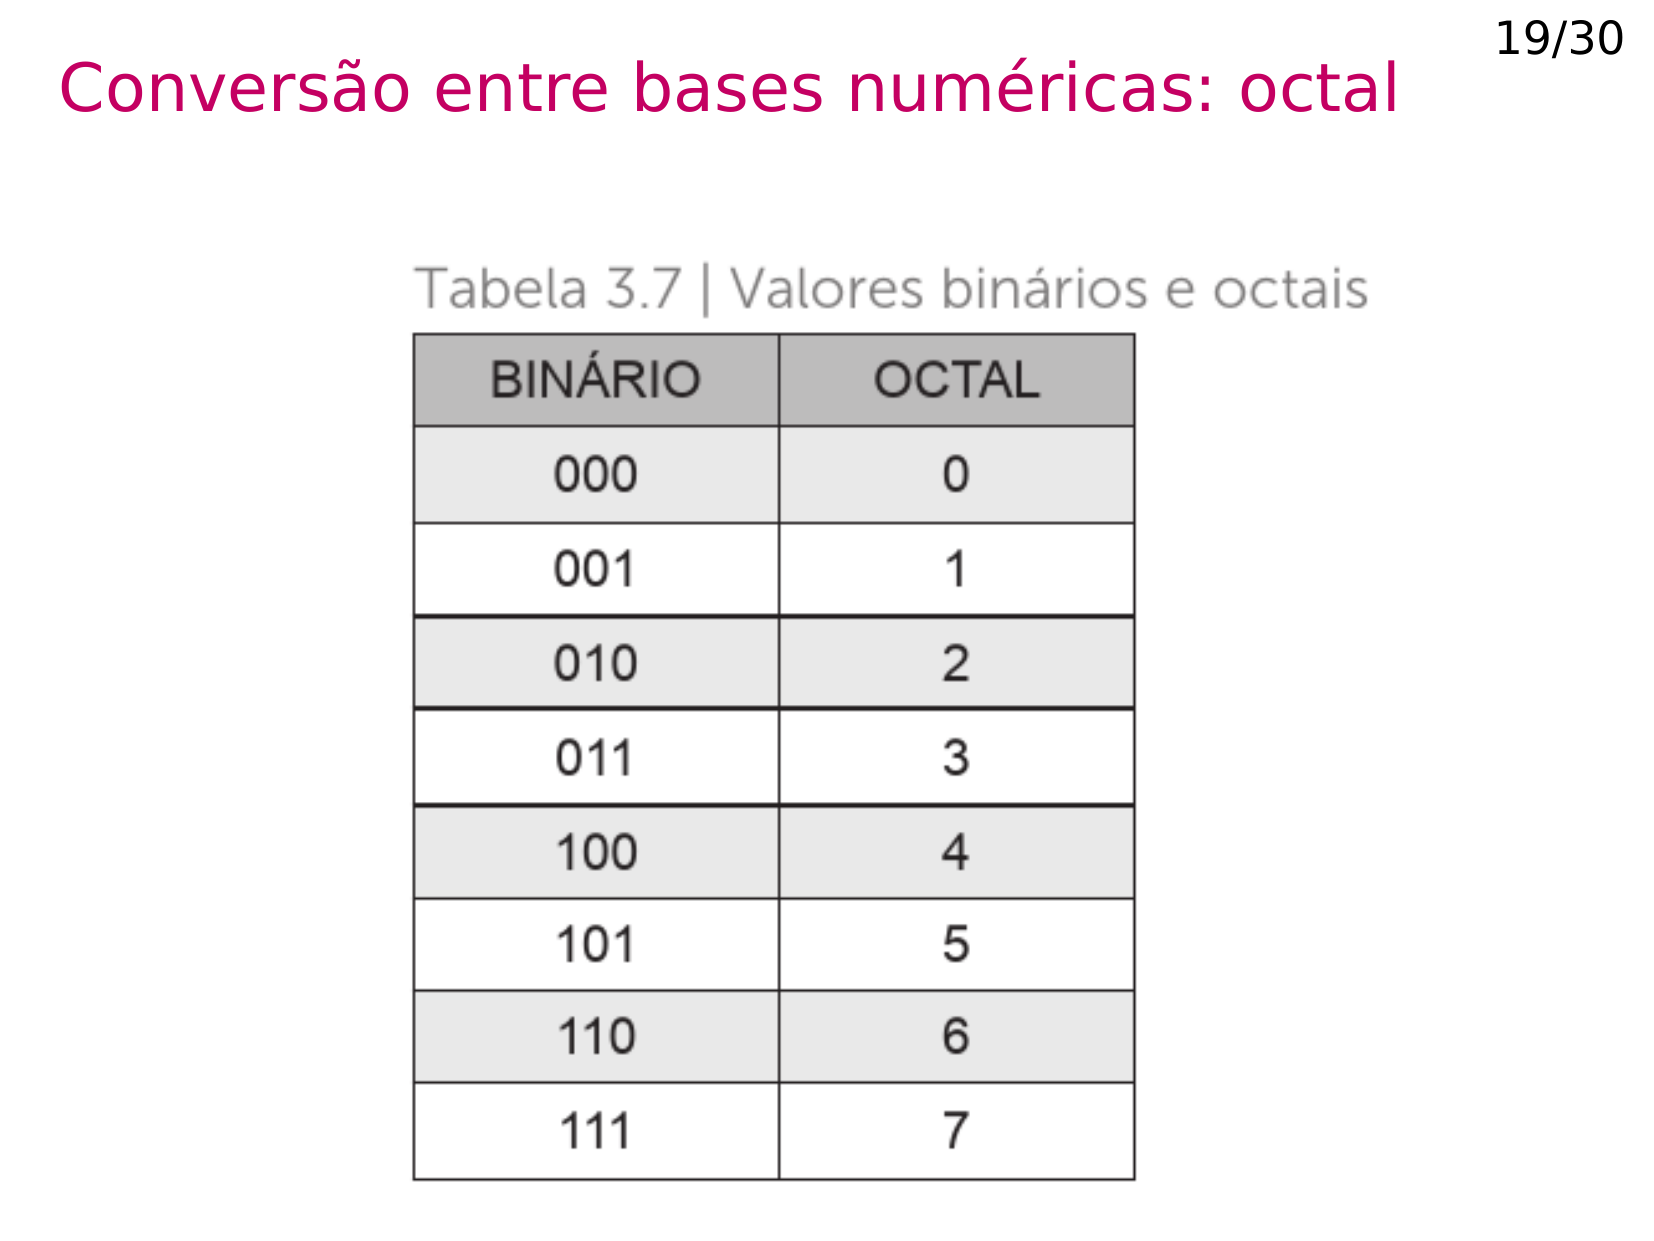

19
# Conversão entre bases numéricas: octal